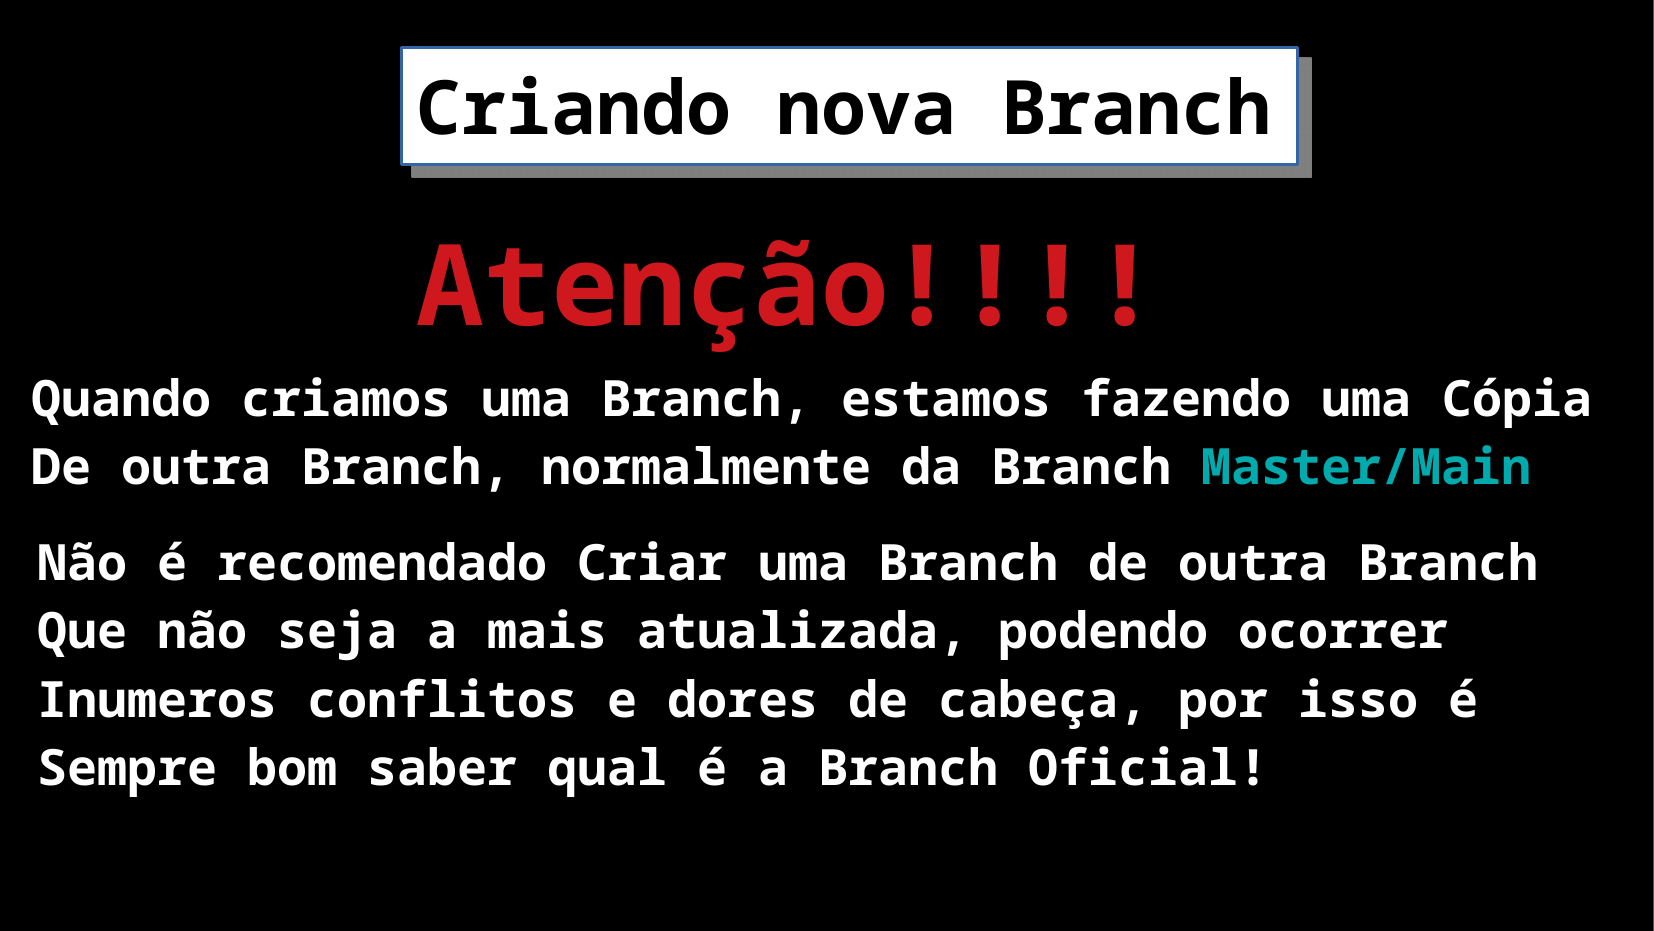

Criando nova Branch
Atenção!!!!
Quando criamos uma Branch, estamos fazendo uma Cópia
De outra Branch, normalmente da Branch Master/Main
Não é recomendado Criar uma Branch de outra Branch
Que não seja a mais atualizada, podendo ocorrer
Inumeros conflitos e dores de cabeça, por isso é
Sempre bom saber qual é a Branch Oficial!